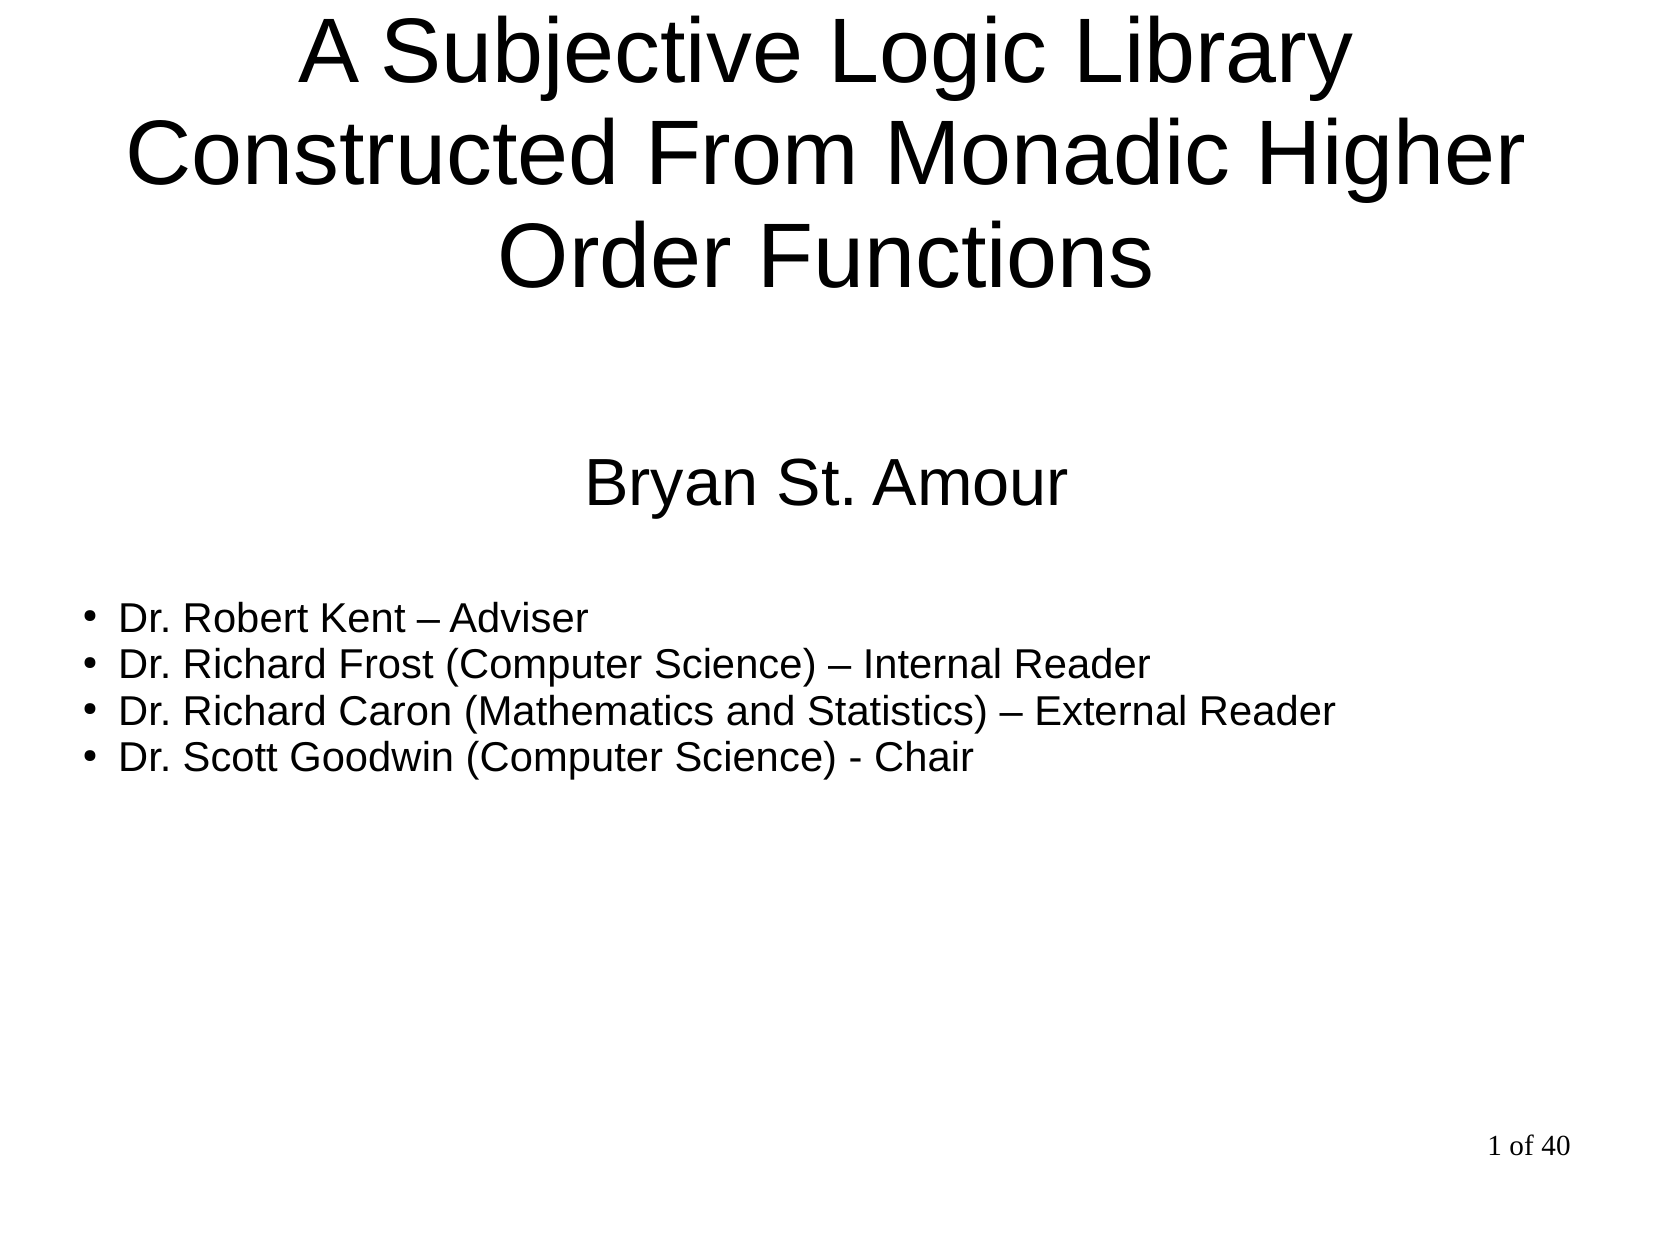

# A Subjective Logic Library Constructed From Monadic Higher Order Functions
Bryan St. Amour
Dr. Robert Kent – Adviser
Dr. Richard Frost (Computer Science) – Internal Reader
Dr. Richard Caron (Mathematics and Statistics) – External Reader
Dr. Scott Goodwin (Computer Science) - Chair
1